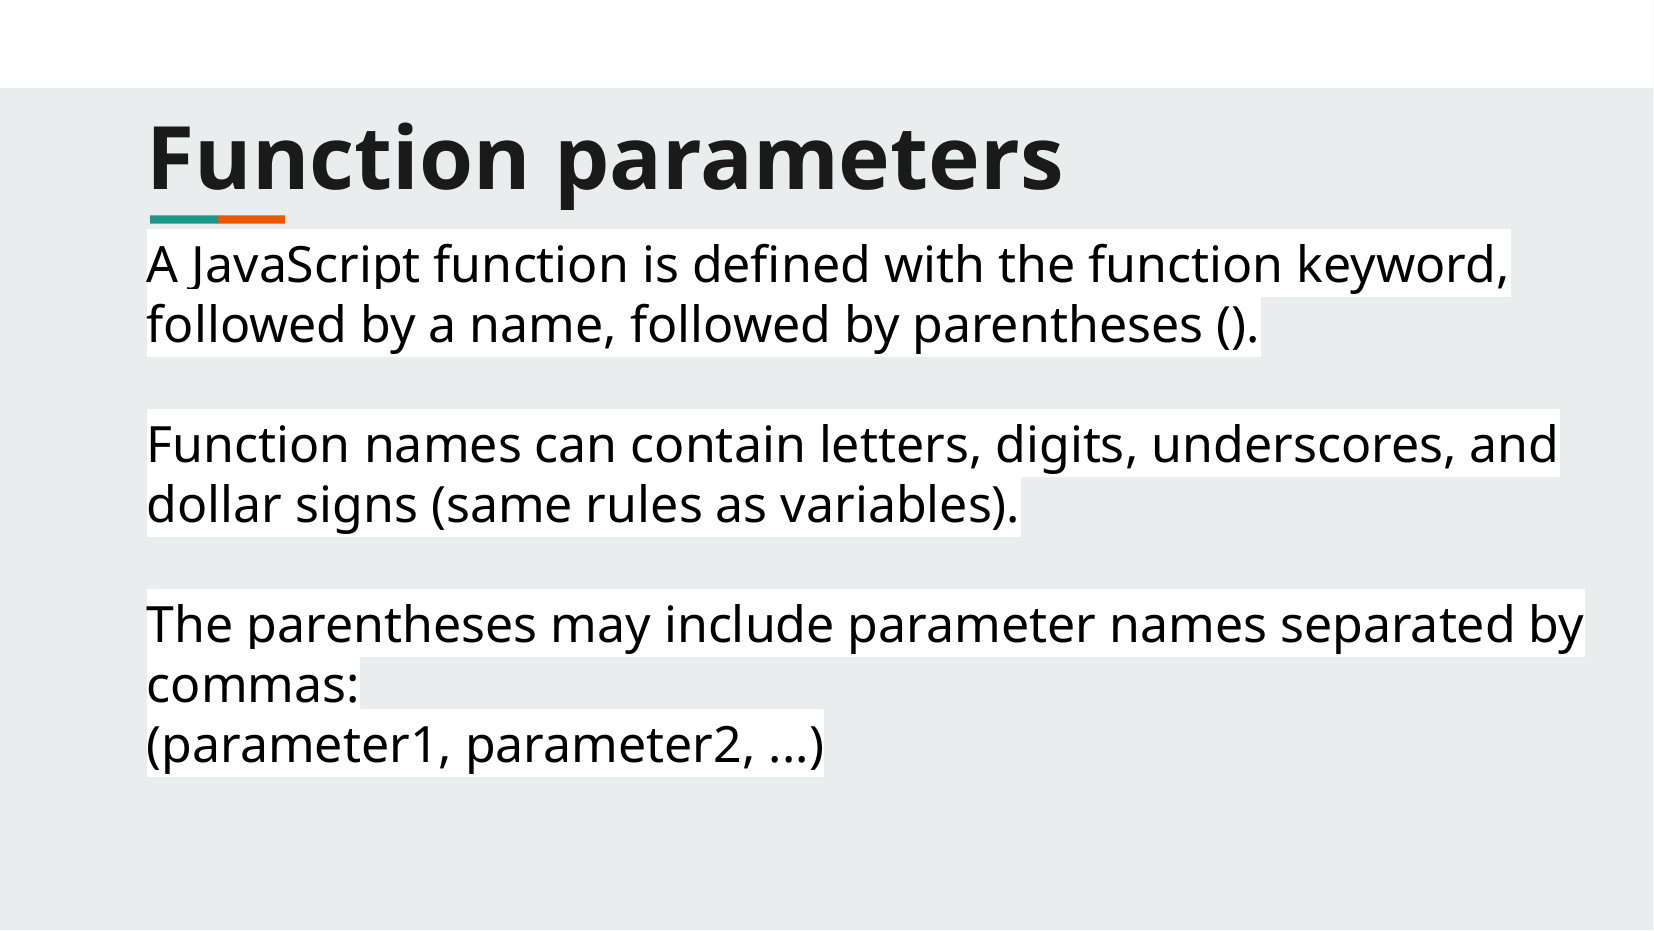

# Function parameters A JavaScript function is defined with the function keyword, followed by a name, followed by parentheses (). Function names can contain letters, digits, underscores, and dollar signs (same rules as variables). The parentheses may include parameter names separated by commas: (parameter1, parameter2, ...)